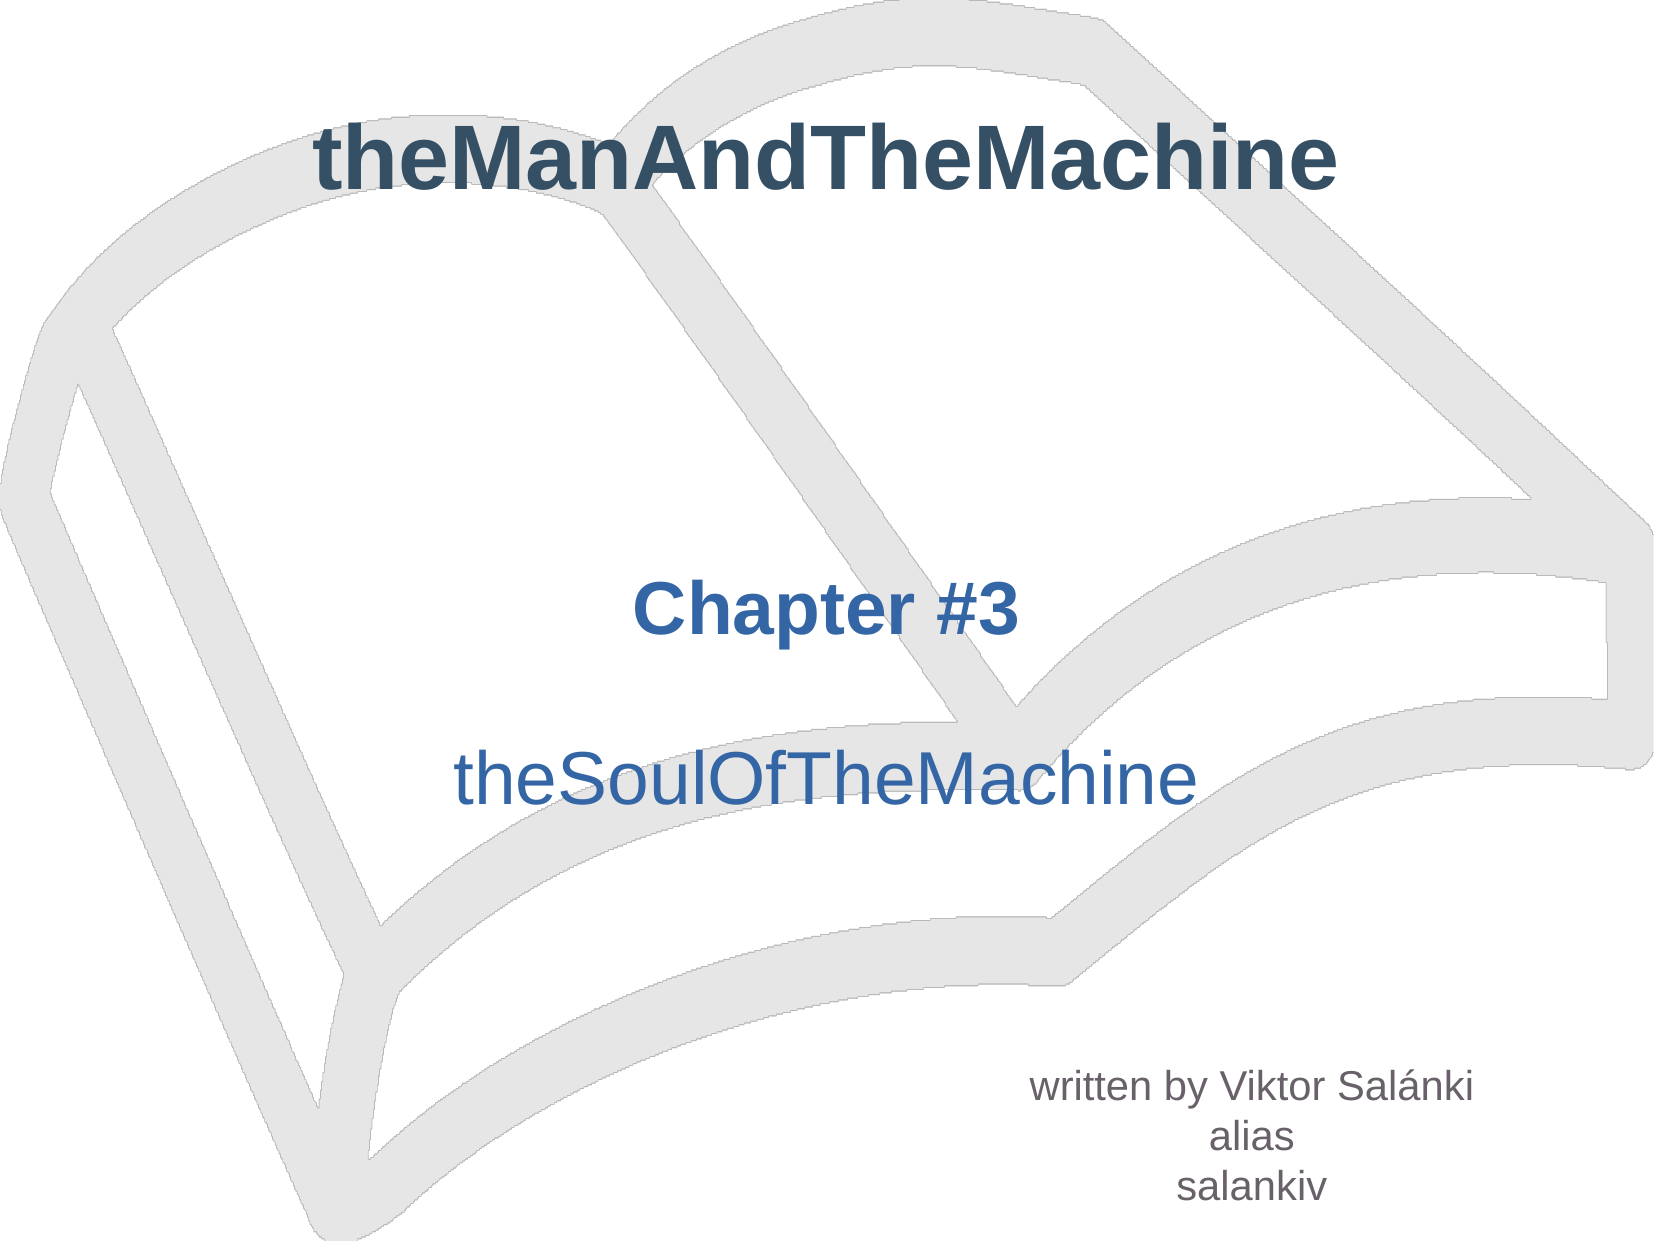

theManAndTheMachine
Chapter #3
theSoulOfTheMachine
written by Viktor Salánki
alias
salankiv